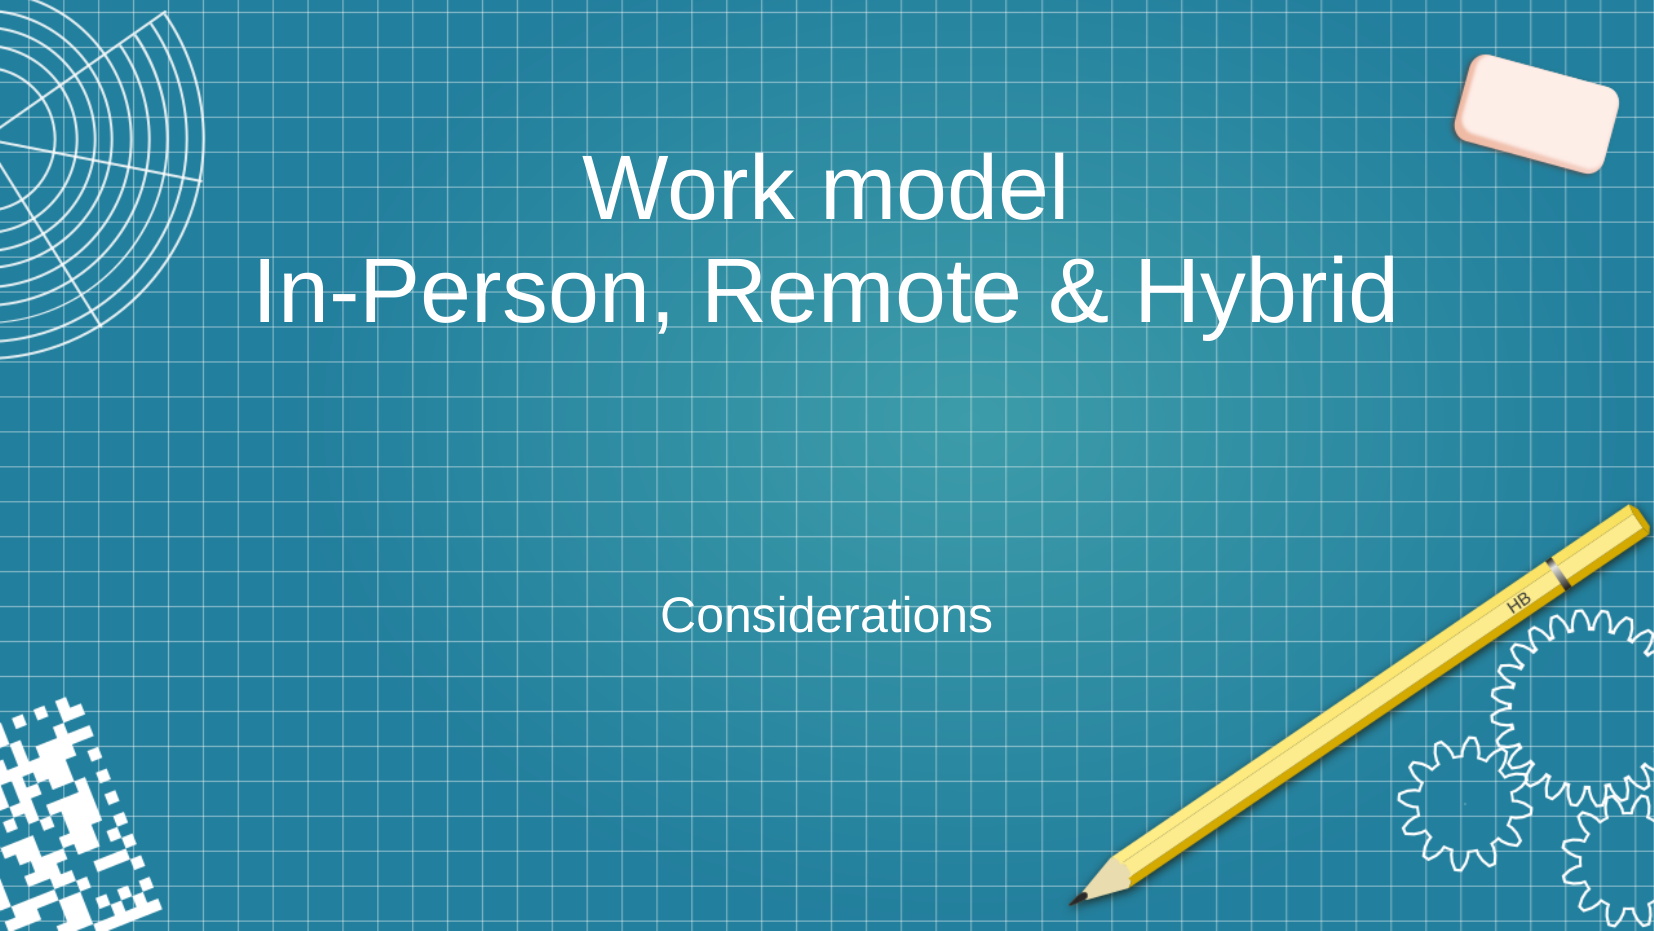

# Work model In-Person, Remote & Hybrid
Considerations